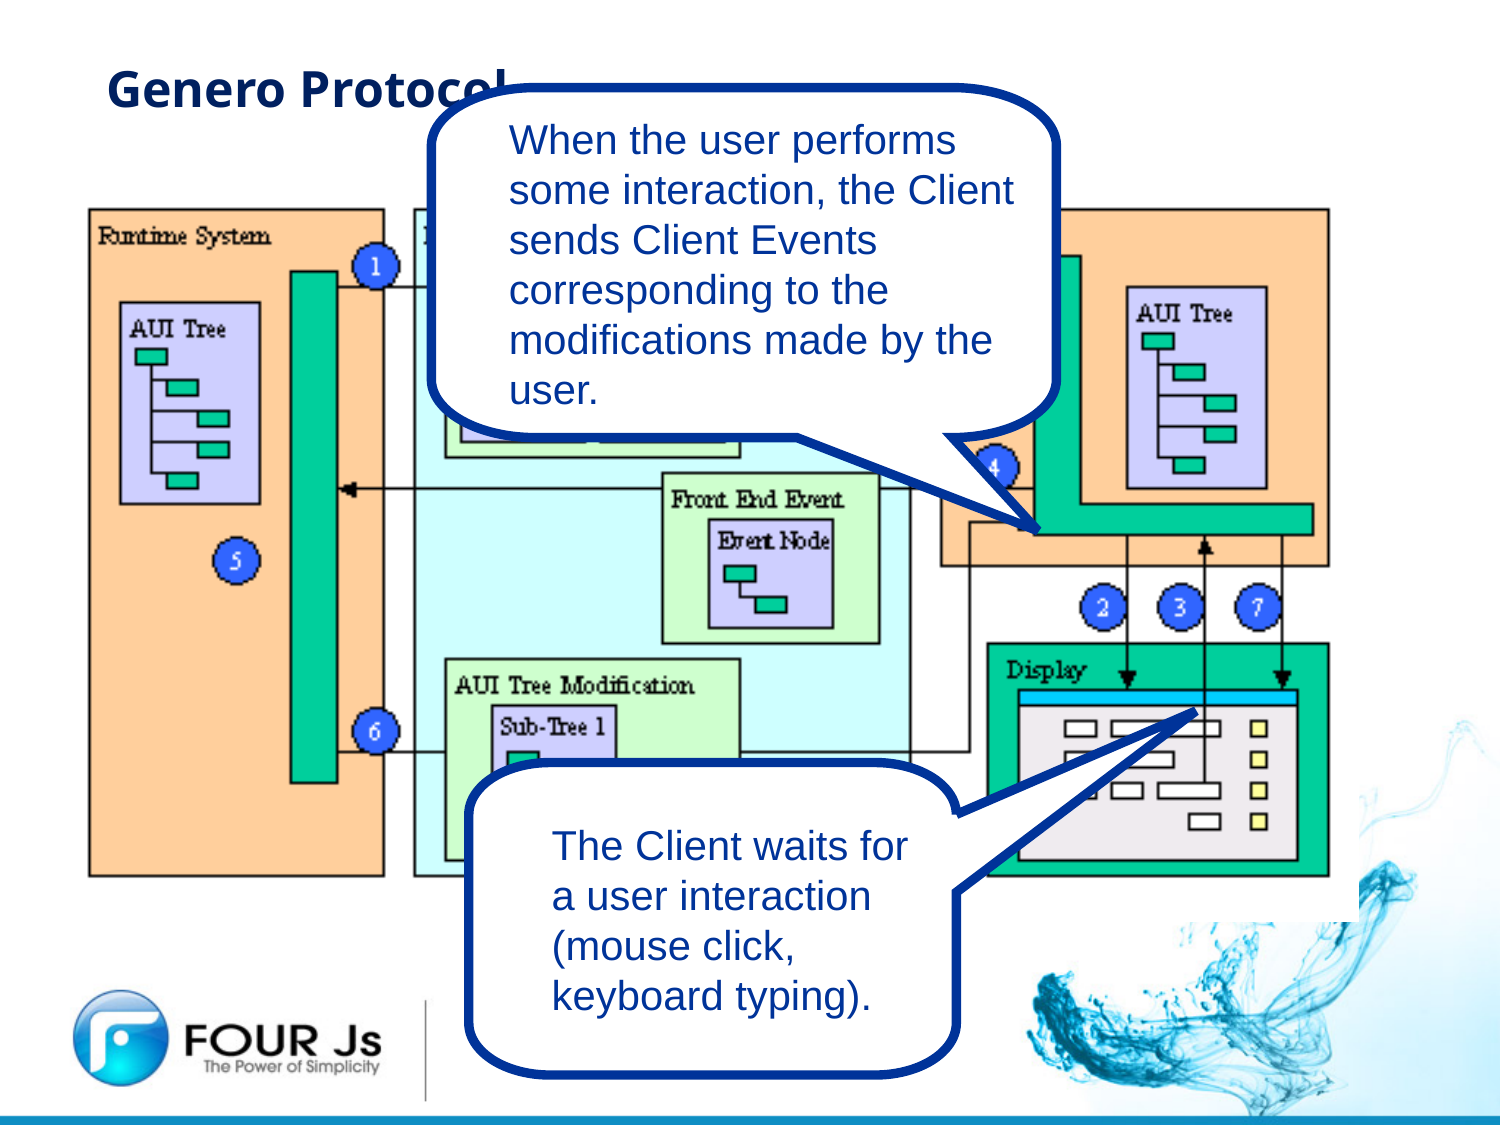

# Genero Protocol
When the user performs some interaction, the Client sends Client Events corresponding to the modifications made by the user.
The Client waits for a user interaction (mouse click, keyboard typing).